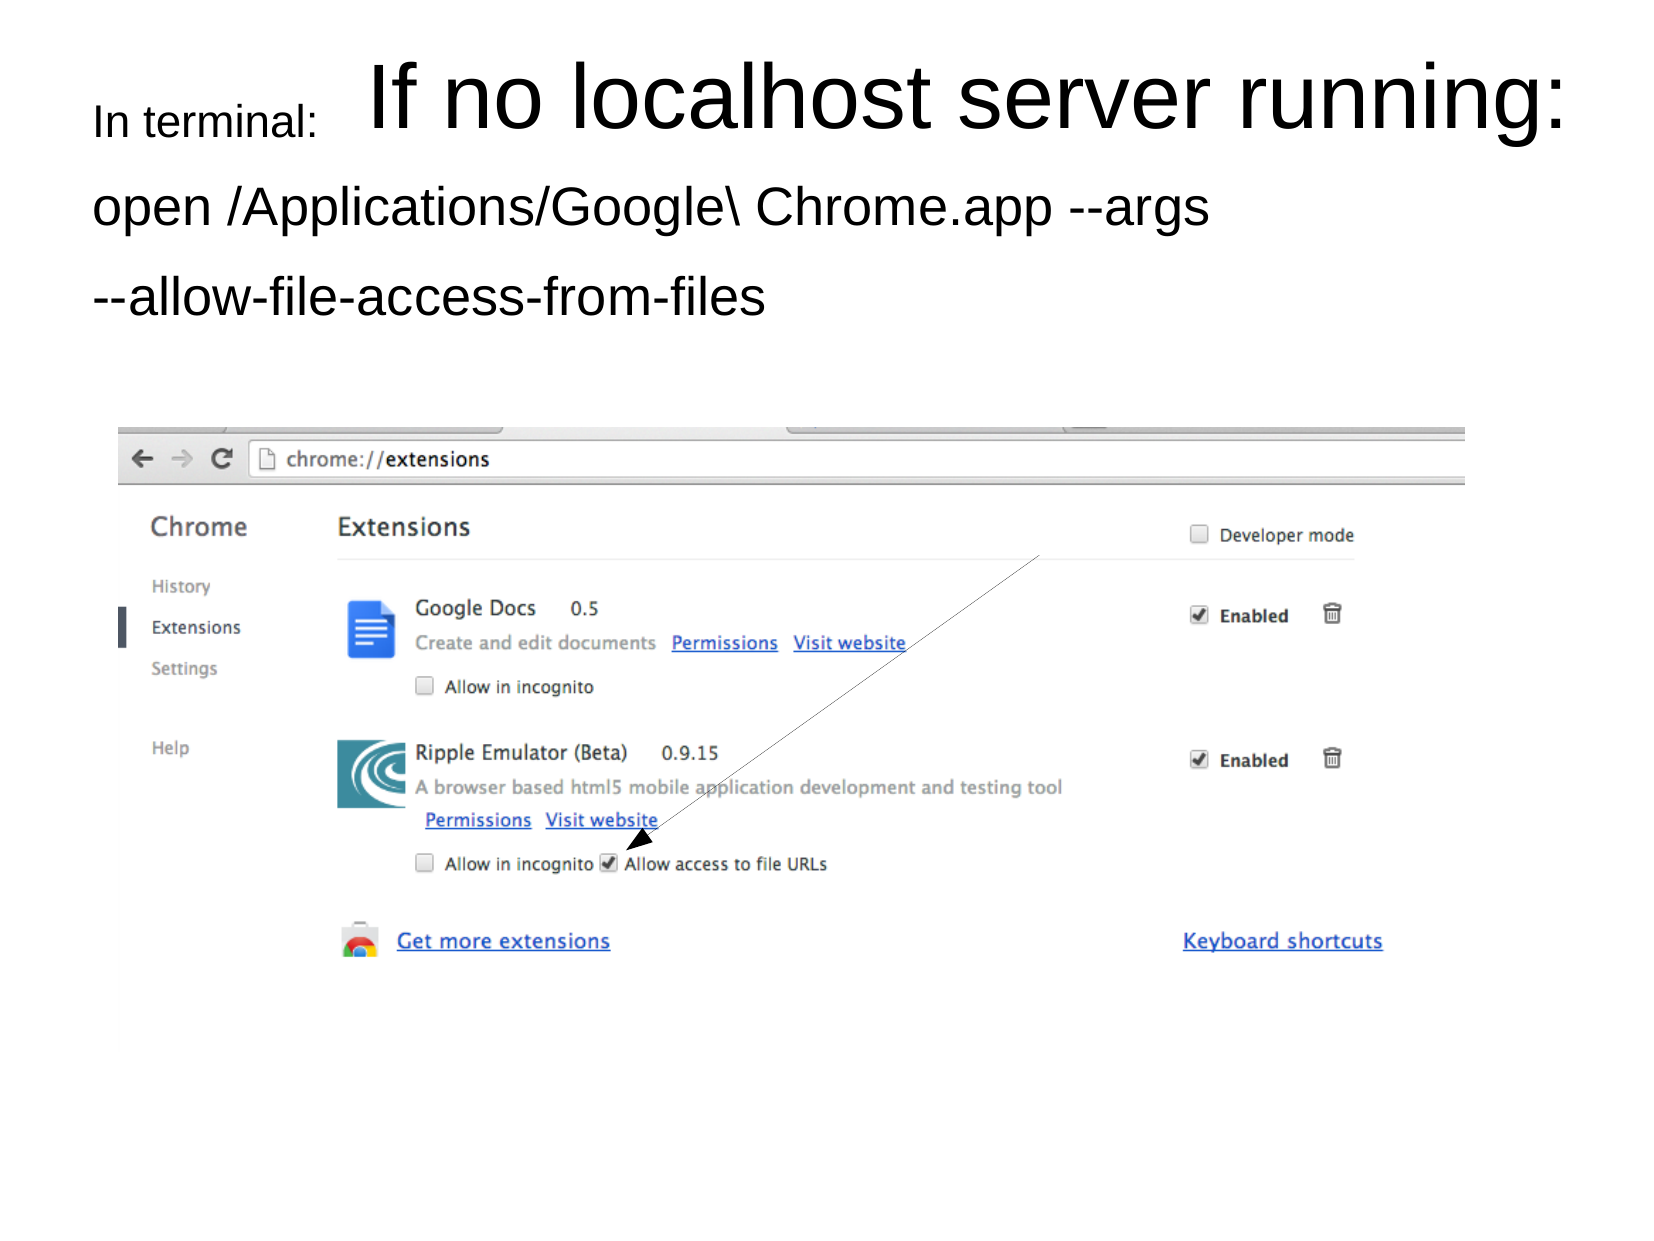

# If no localhost server running:
In terminal:
open /Applications/Google\ Chrome.app --args
--allow-file-access-from-files